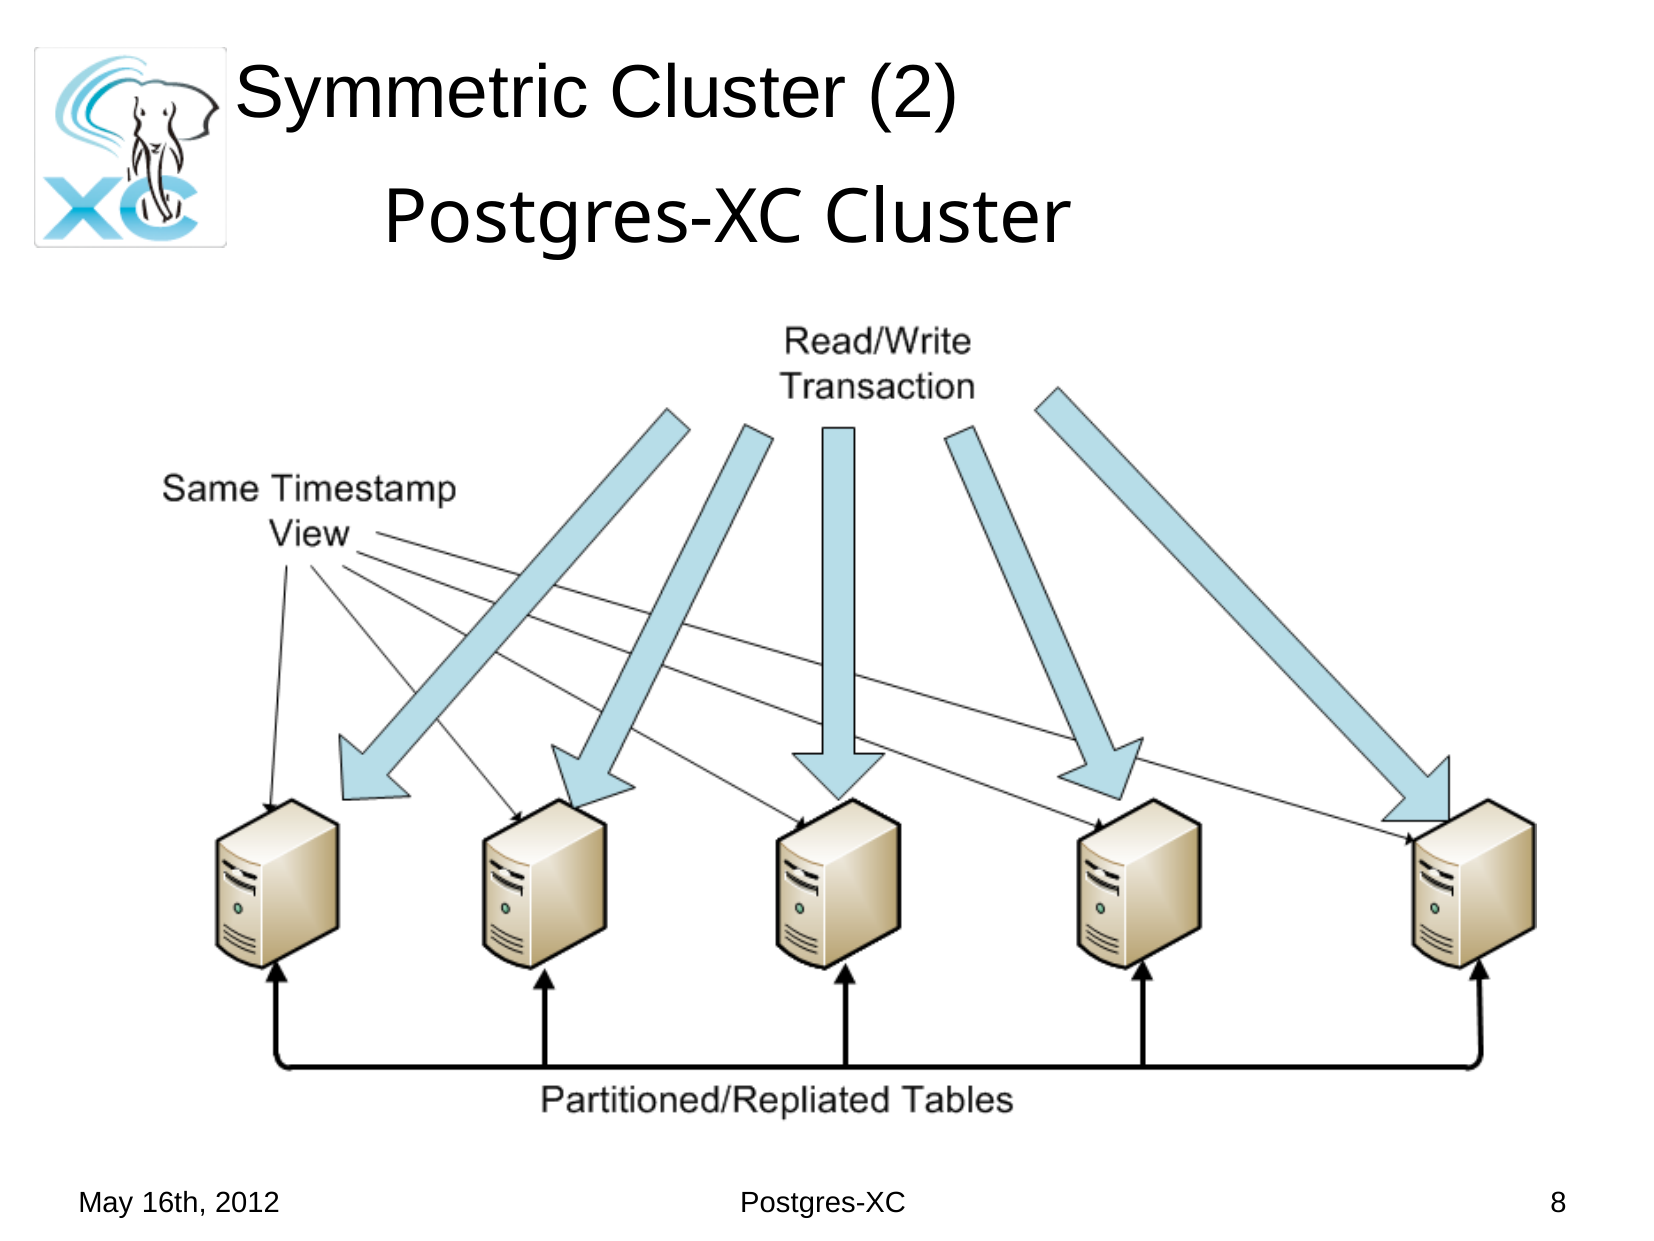

# Symmetric Cluster (2) Postgres-XC Cluster
8